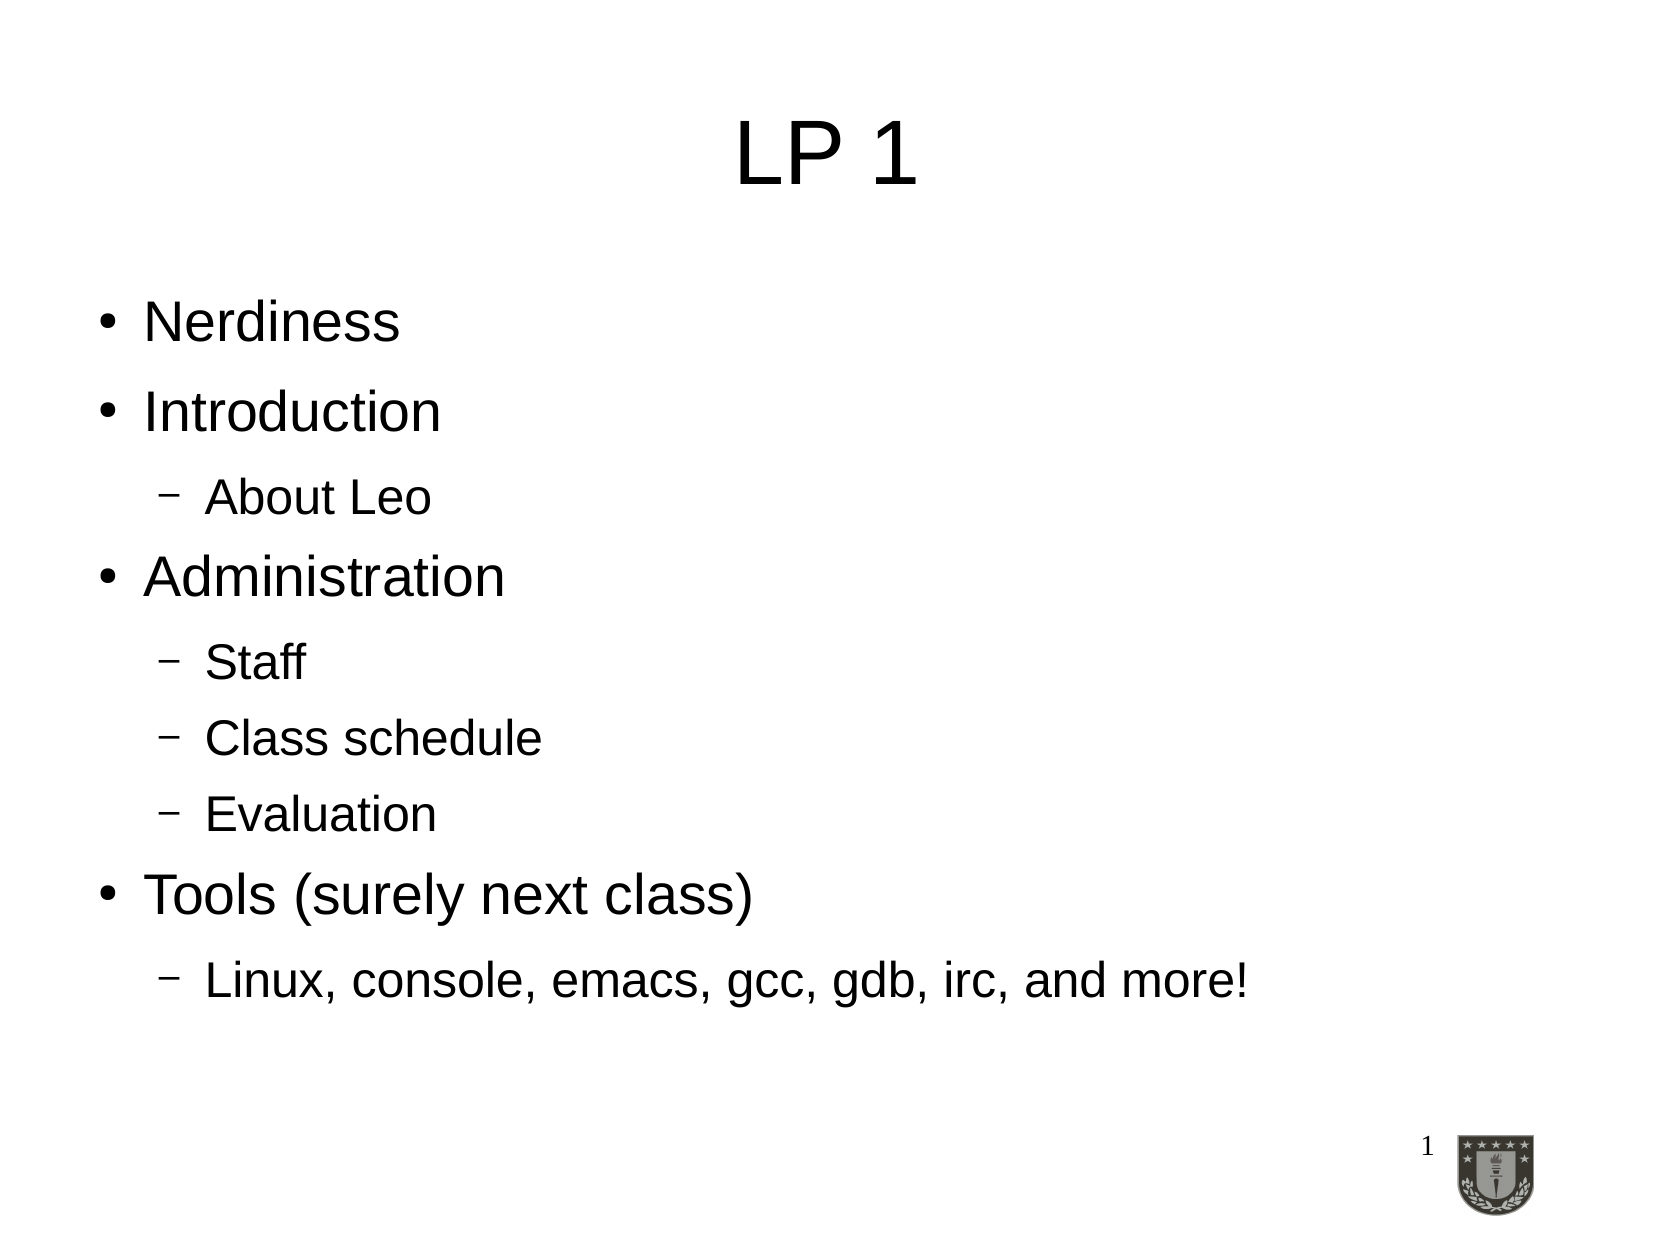

# LP 1
Nerdiness
Introduction
About Leo
Administration
Staff
Class schedule
Evaluation
Tools (surely next class)
Linux, console, emacs, gcc, gdb, irc, and more!
1